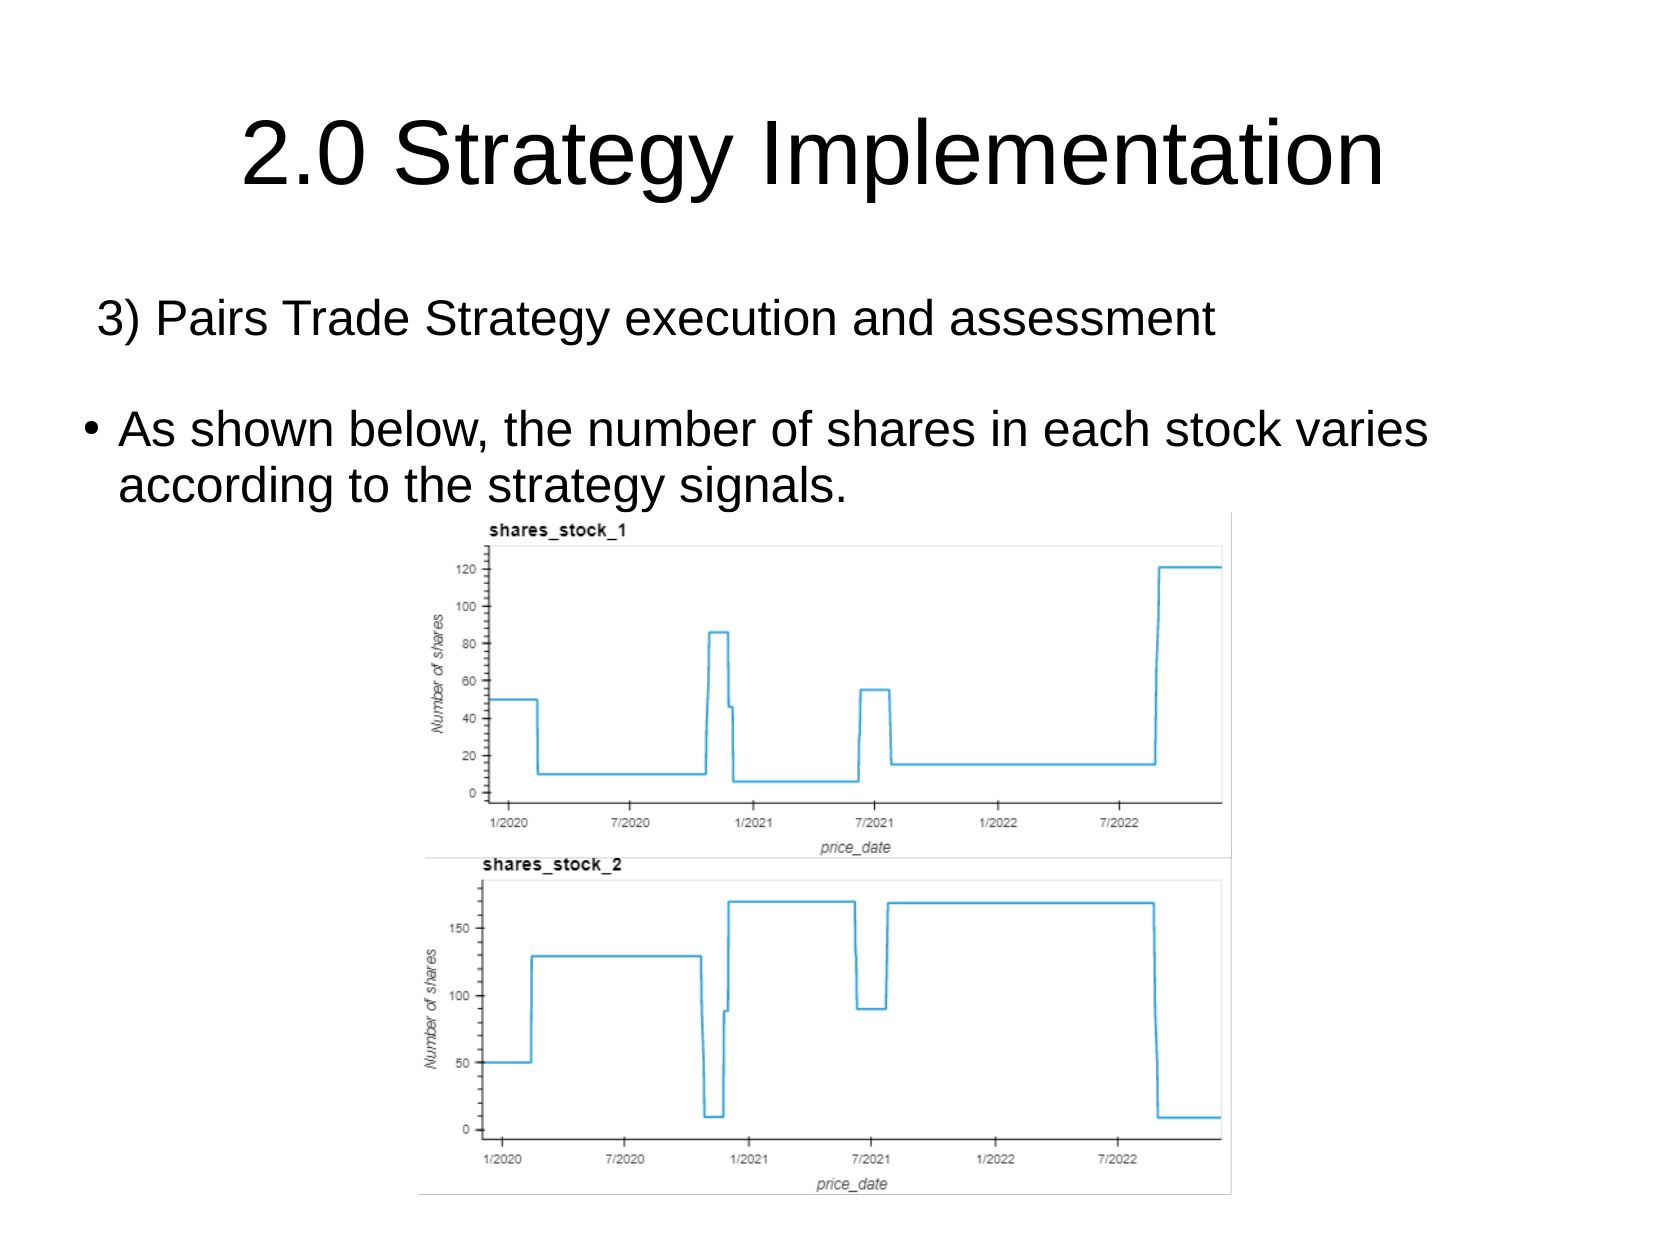

# 2.0 Strategy Implementation
 3) Pairs Trade Strategy execution and assessment
As shown below, the number of shares in each stock varies according to the strategy signals.